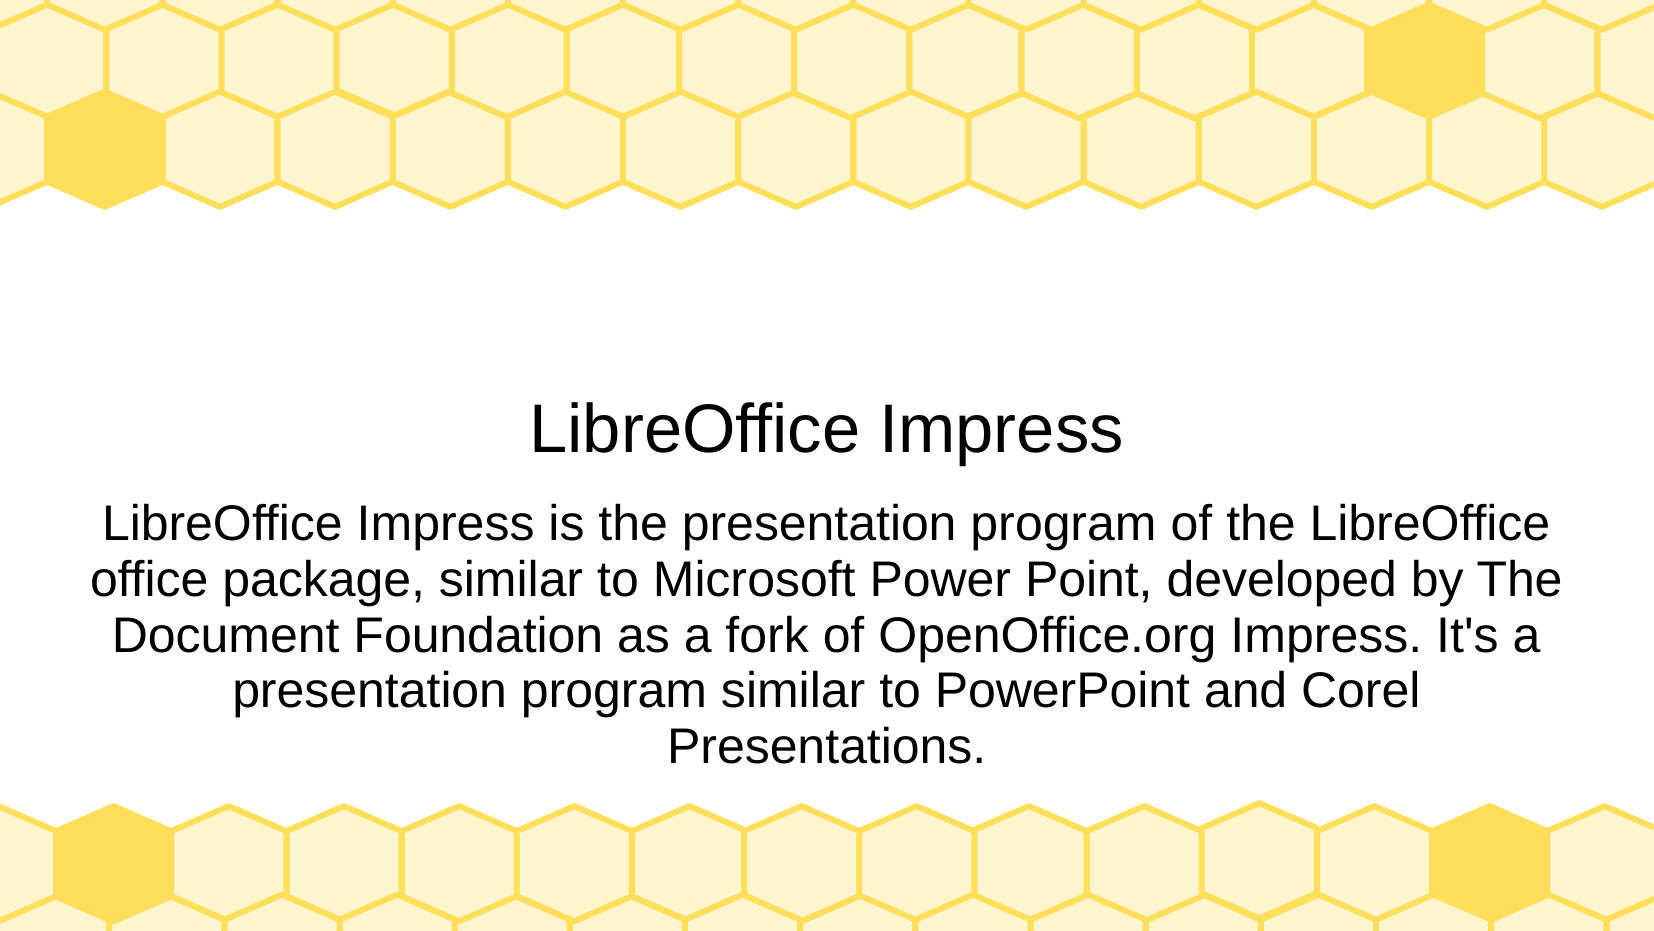

# LibreOffice Impress
LibreOffice Impress is the presentation program of the LibreOffice office package, similar to Microsoft Power Point, developed by The Document Foundation as a fork of OpenOffice.org Impress. It's a presentation program similar to PowerPoint and Corel Presentations.